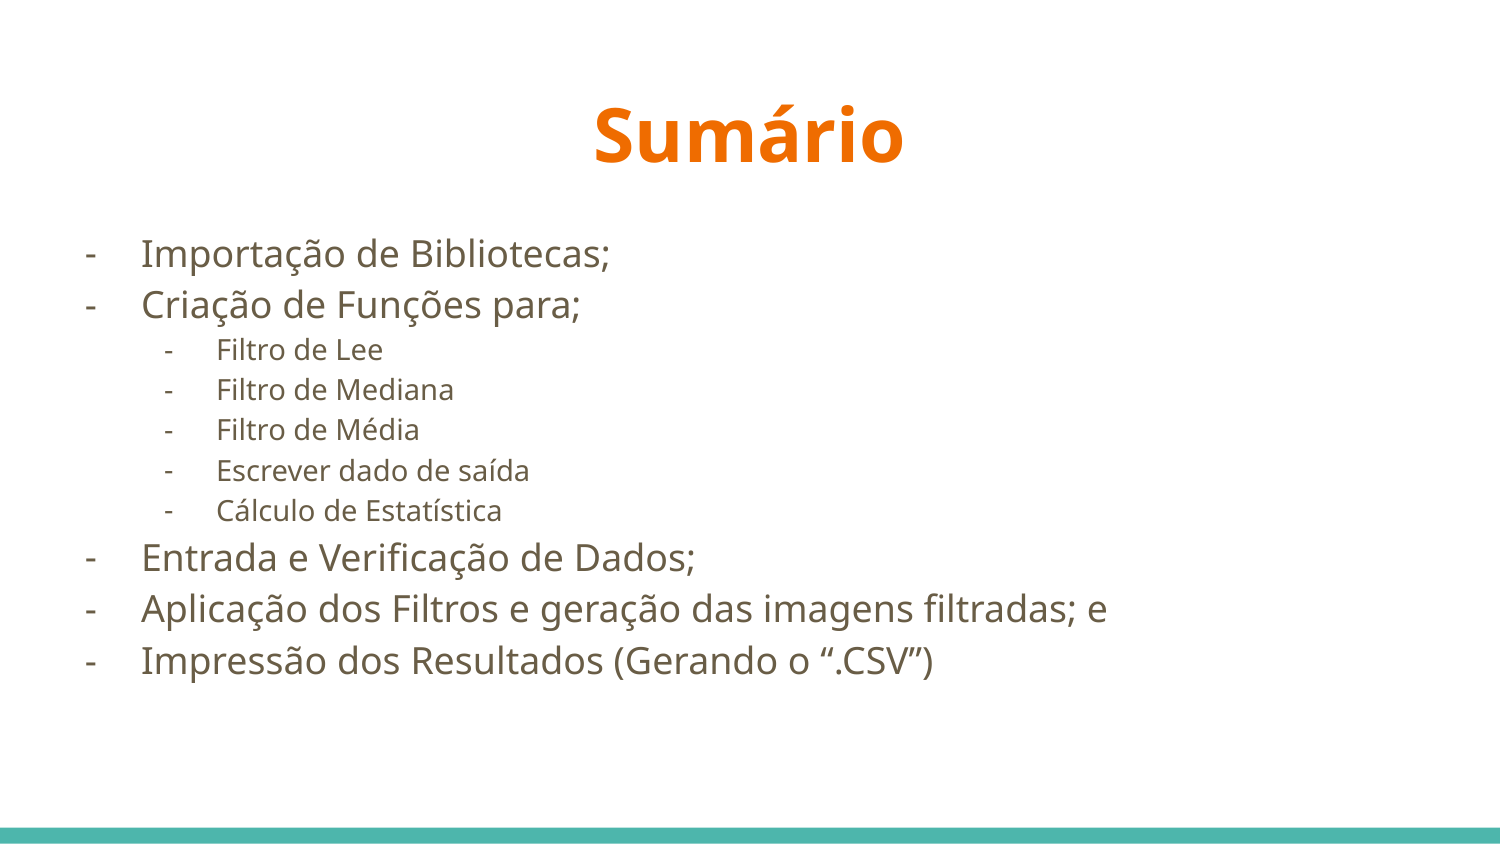

# Sumário
Importação de Bibliotecas;
Criação de Funções para;
Filtro de Lee
Filtro de Mediana
Filtro de Média
Escrever dado de saída
Cálculo de Estatística
Entrada e Verificação de Dados;
Aplicação dos Filtros e geração das imagens filtradas; e
Impressão dos Resultados (Gerando o “.CSV”)